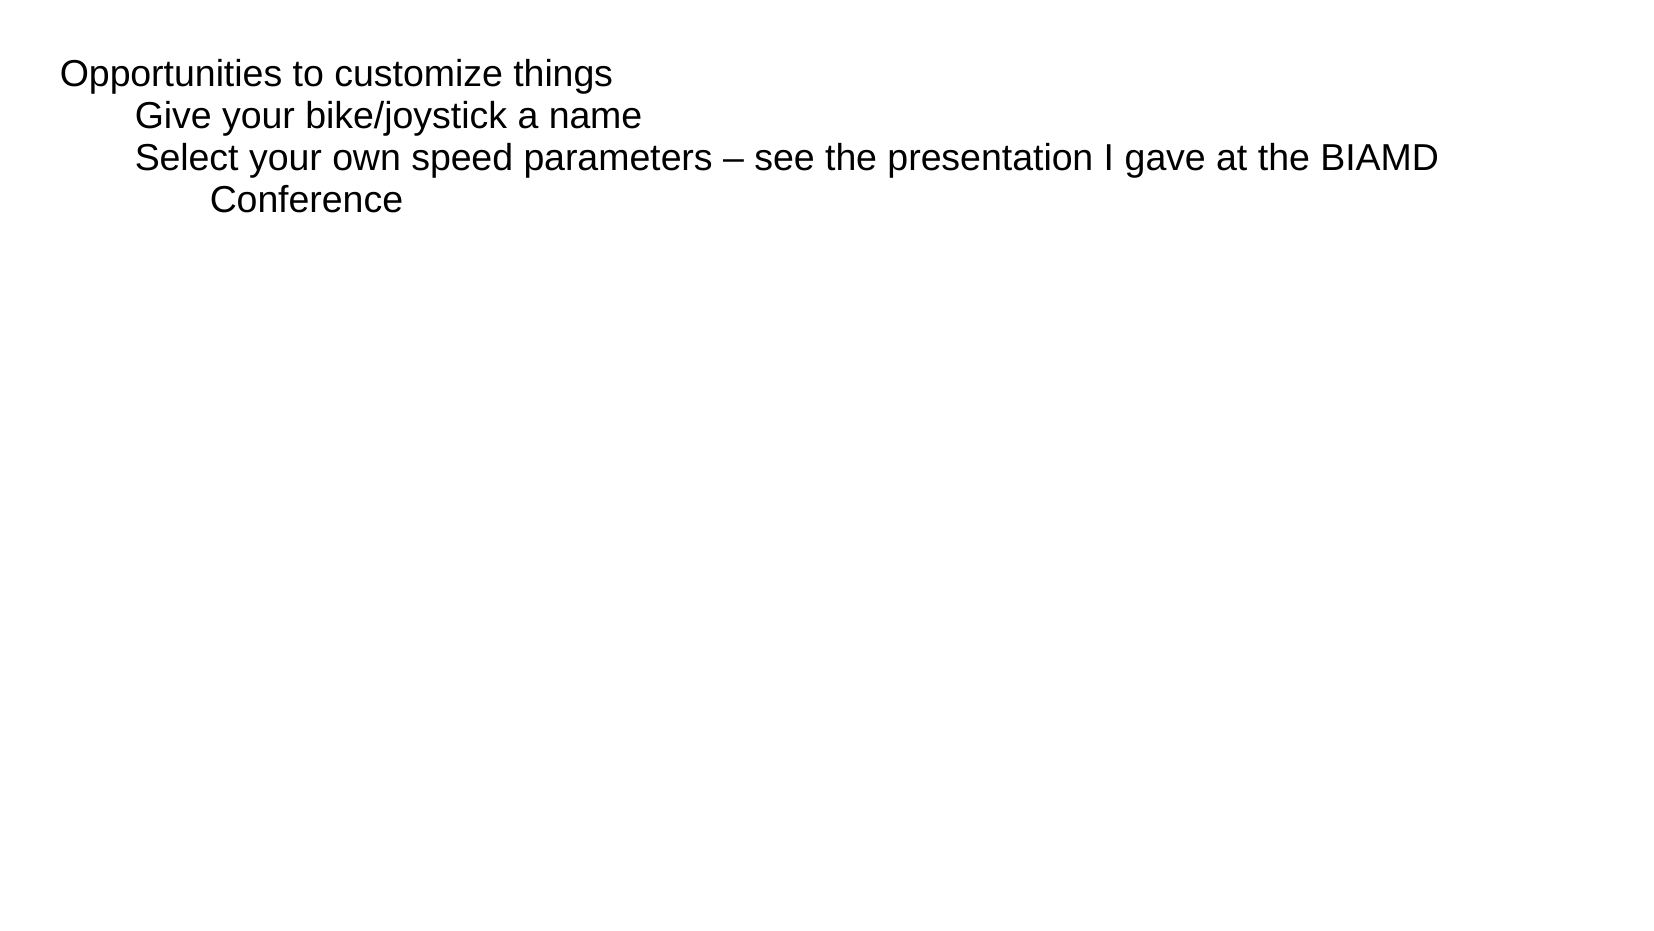

Opportunities to customize things
	Give your bike/joystick a name
	Select your own speed parameters – see the presentation I gave at the BIAMD
		Conference